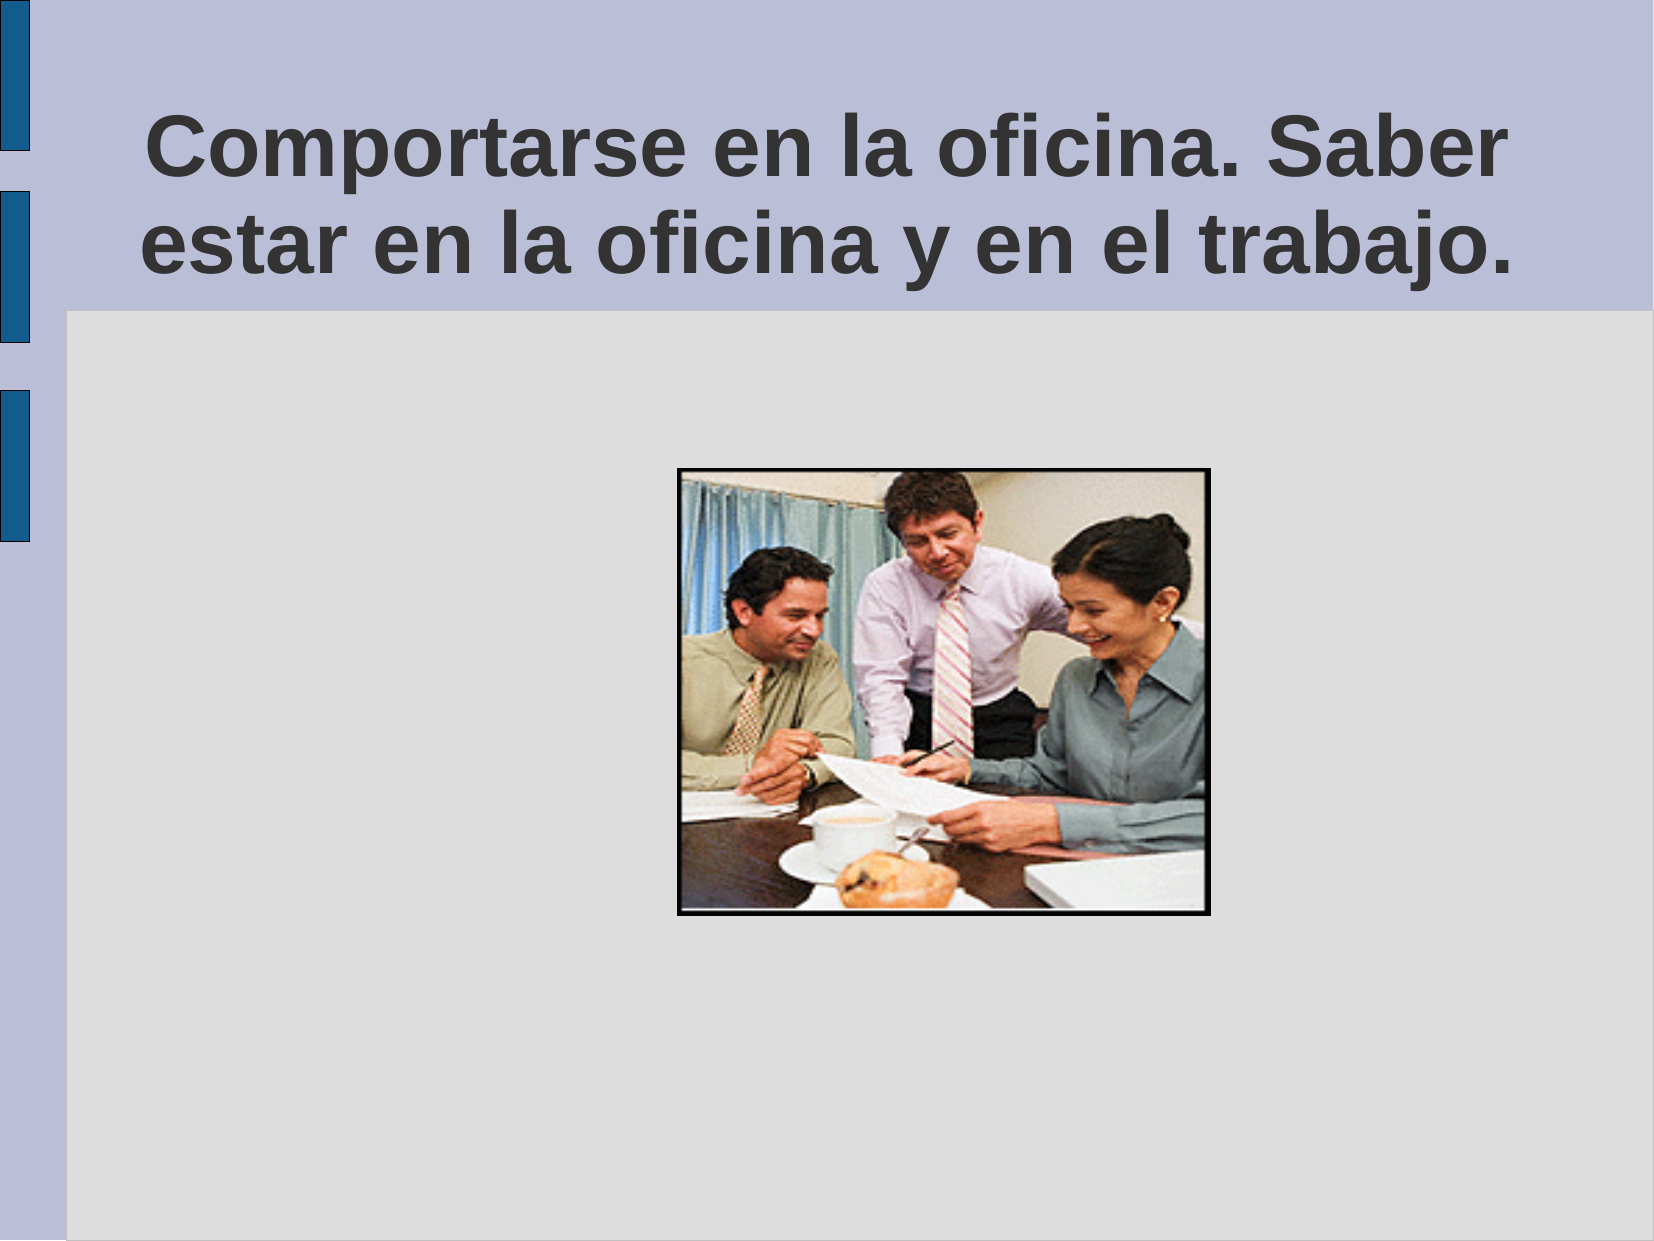

# Comportarse en la oficina. Saber estar en la oficina y en el trabajo.